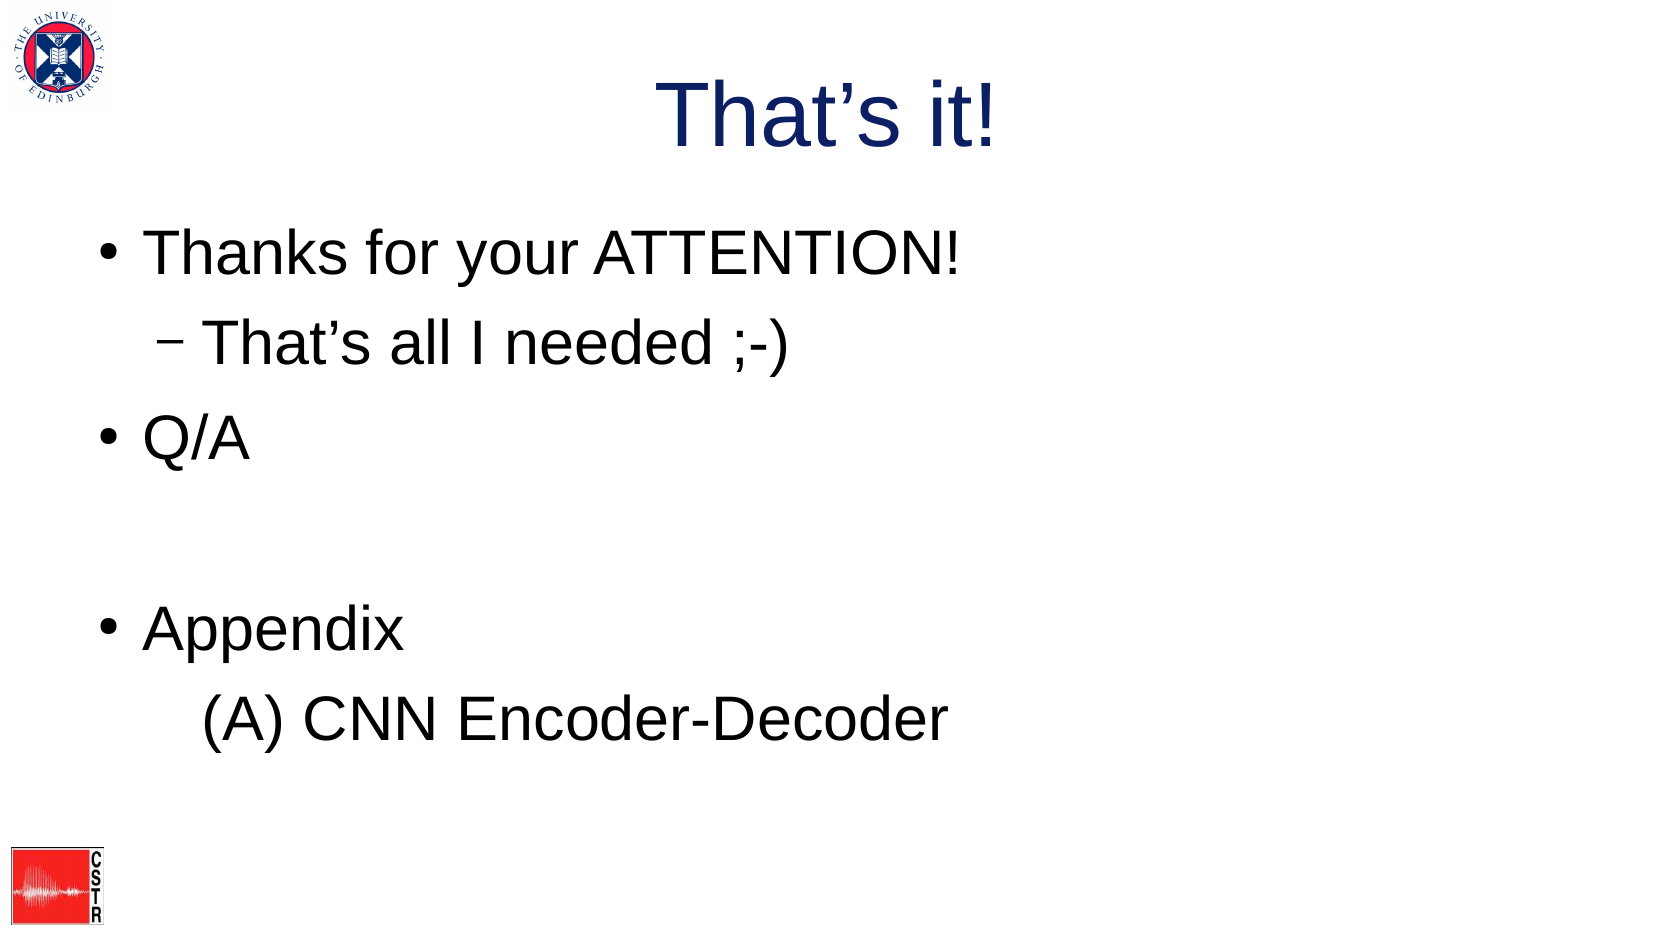

# That’s it!
Thanks for your ATTENTION!
That’s all I needed ;-)
Q/A
Appendix
(A) CNN Encoder-Decoder